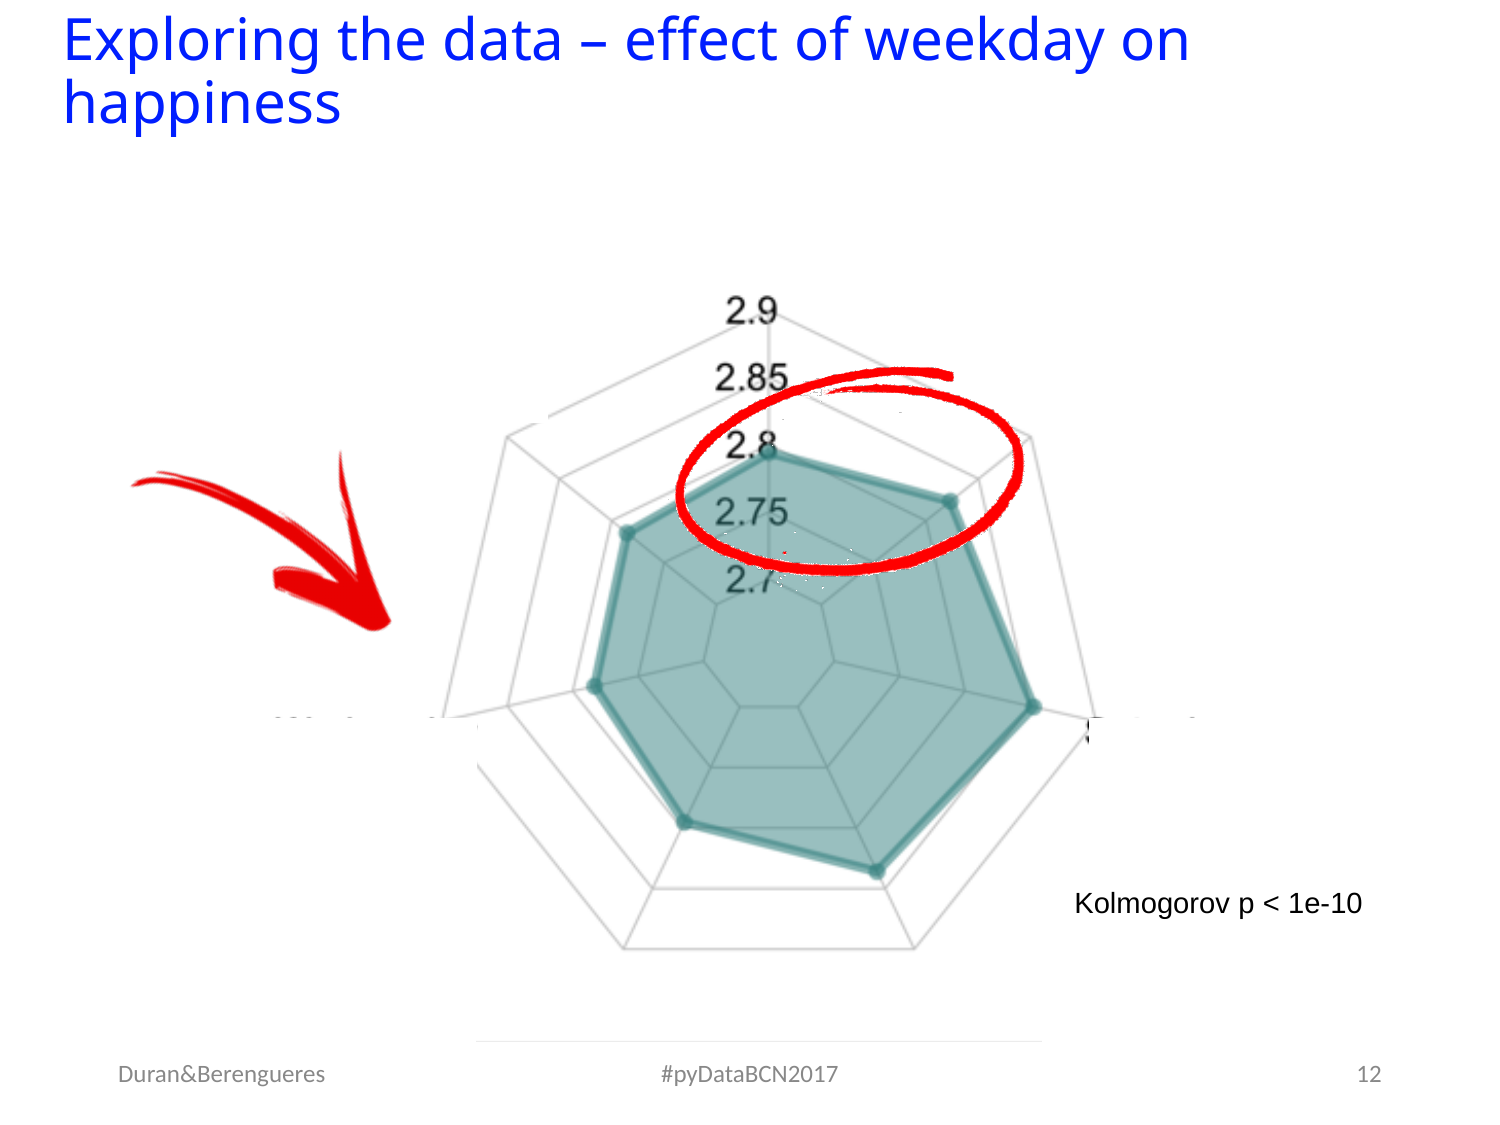

# Exploring the data – effect of weekday on happiness
Kolmogorov p < 1e-10
Duran&Berengueres
#pyDataBCN2017